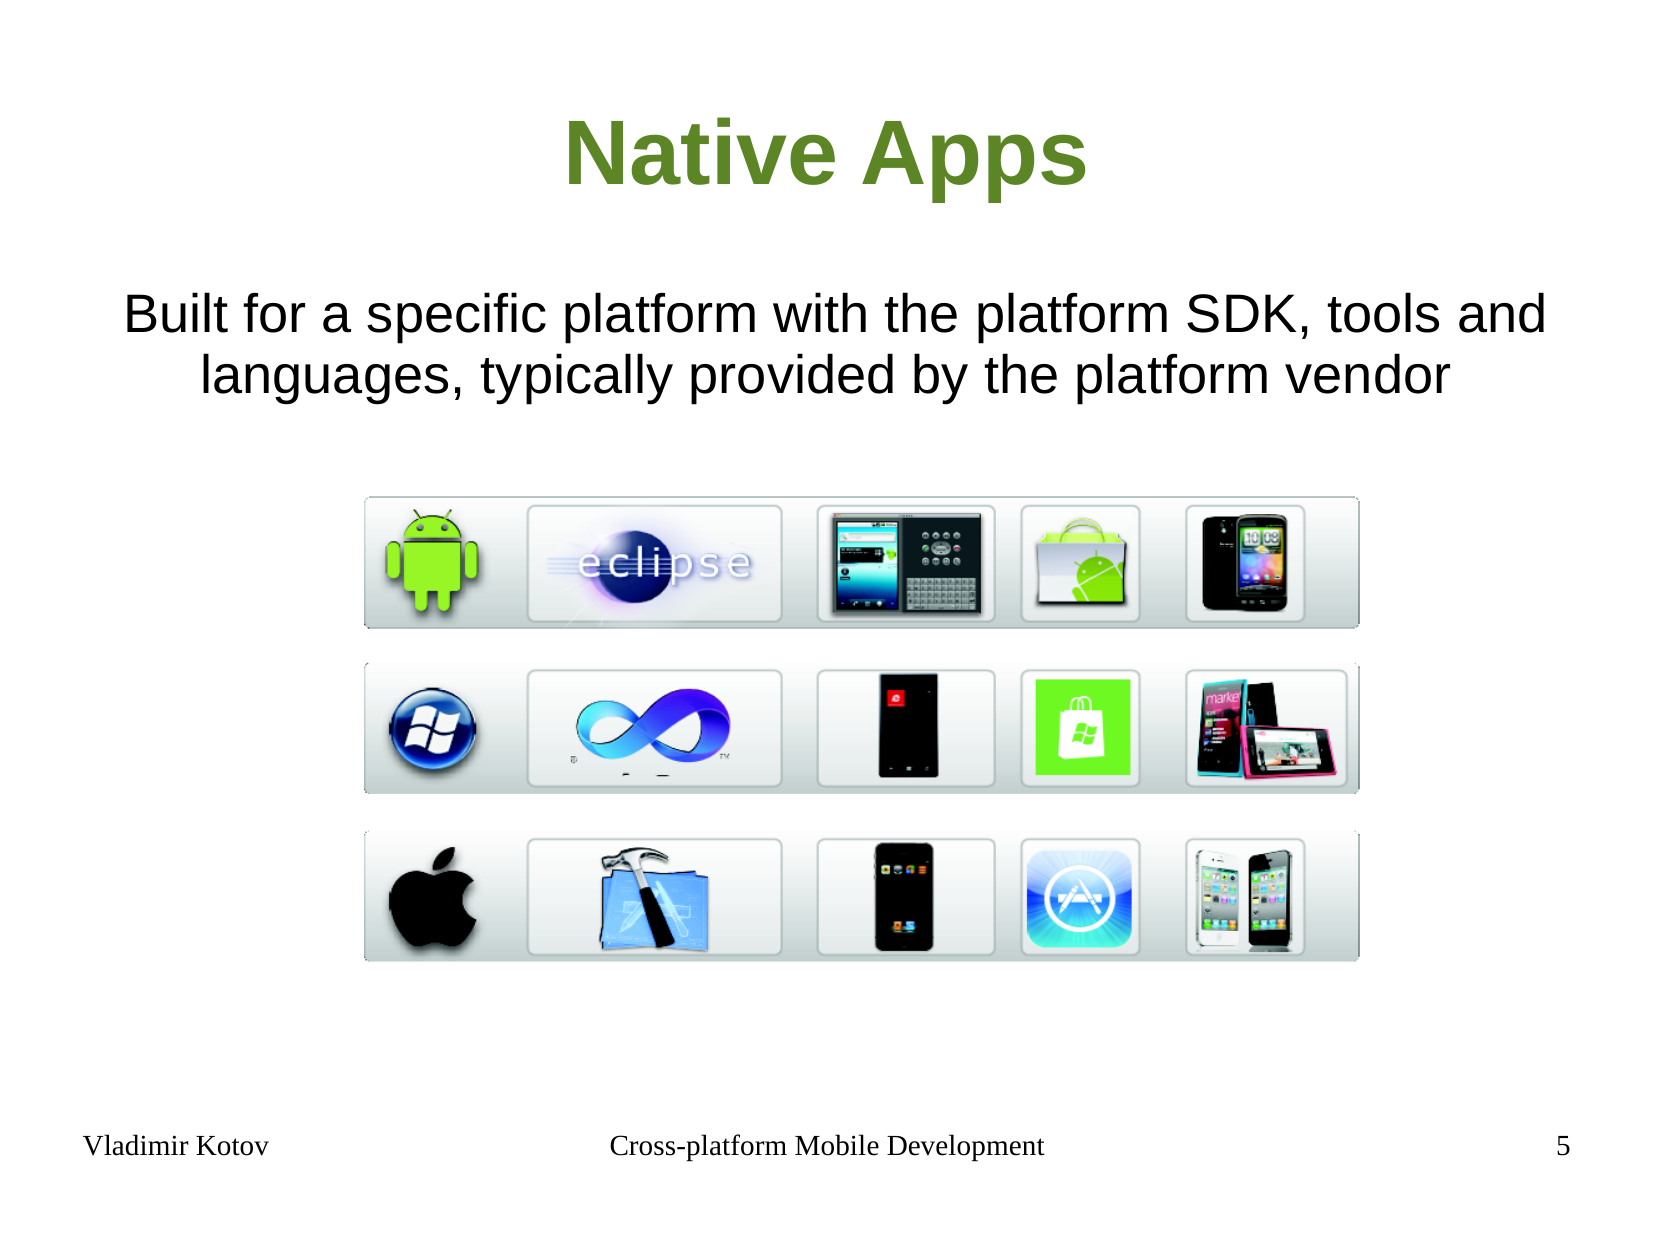

# Native Apps
Built for a specific platform with the platform SDK, tools and languages, typically provided by the platform vendor
Vladimir Kotov
Cross-platform Mobile Development
5